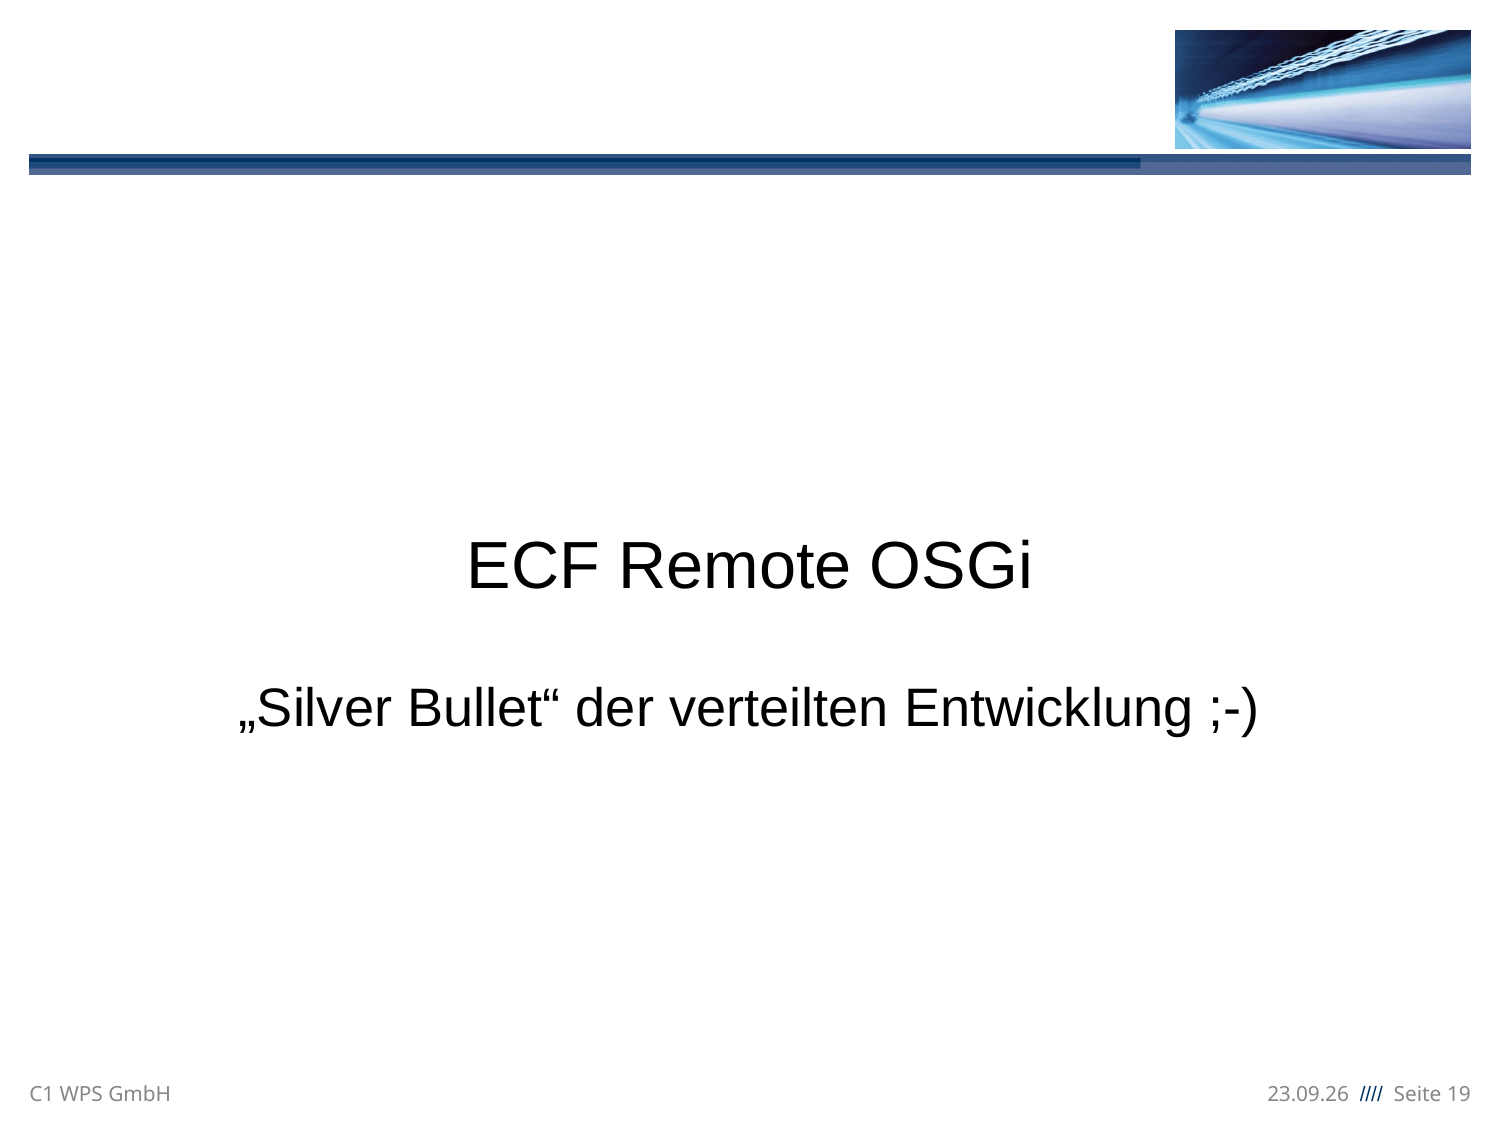

#
ECF Remote OSGi
„Silver Bullet“ der verteilten Entwicklung ;-)